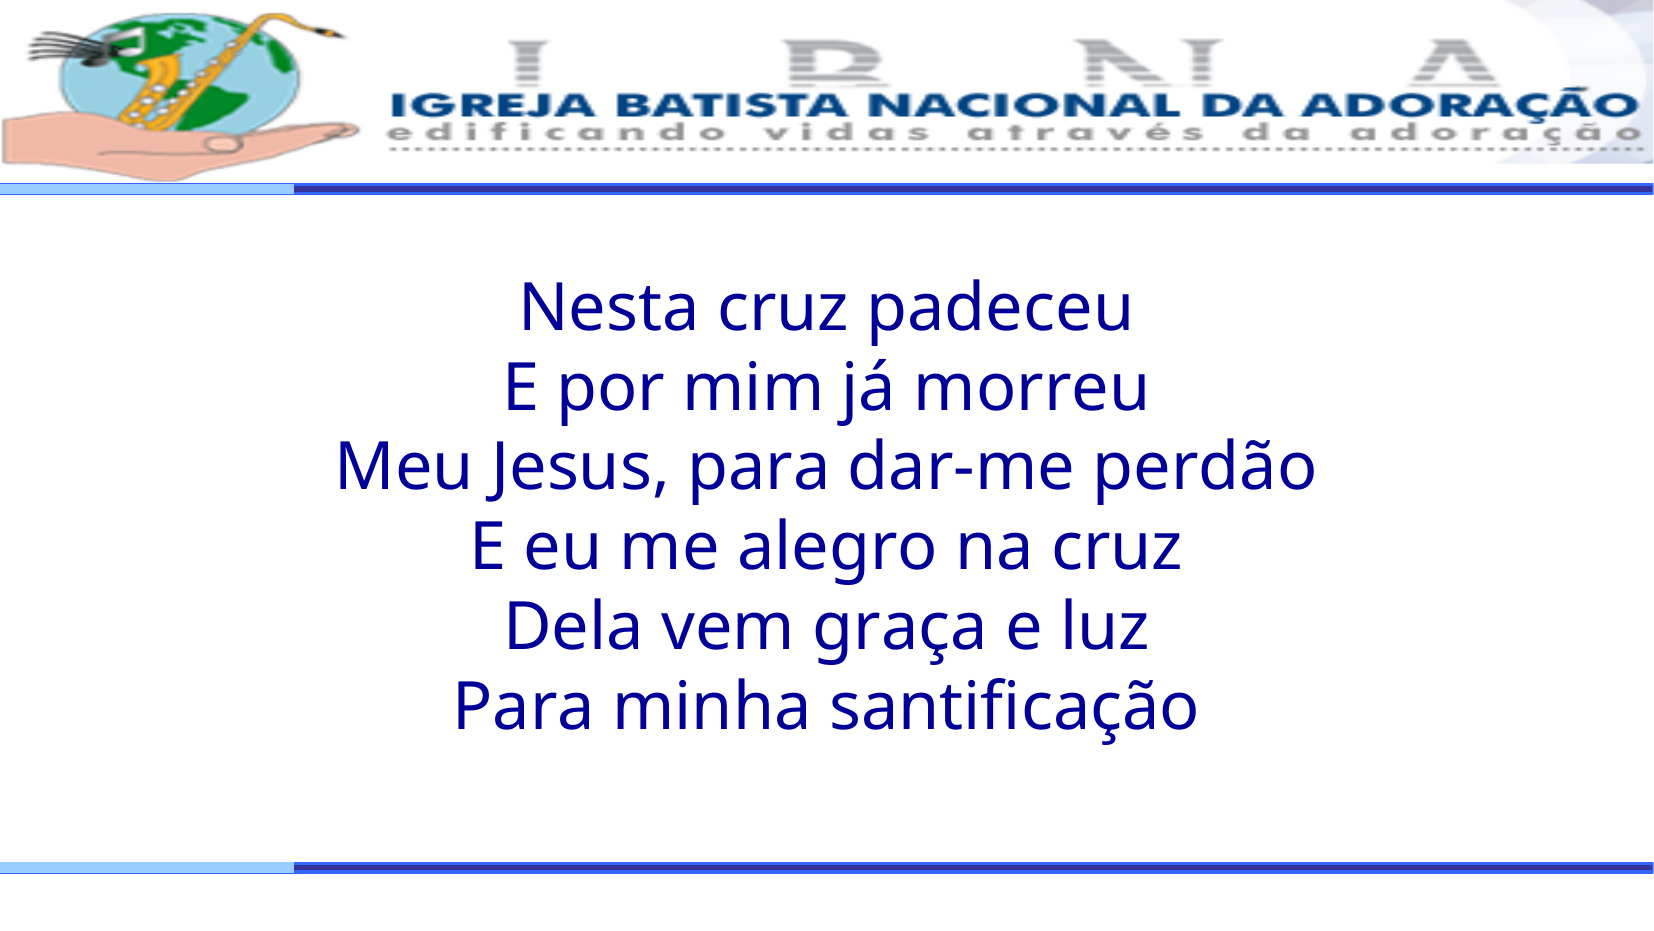

Nesta cruz padeceu
E por mim já morreu
Meu Jesus, para dar-me perdão
E eu me alegro na cruz
Dela vem graça e luz
Para minha santificação